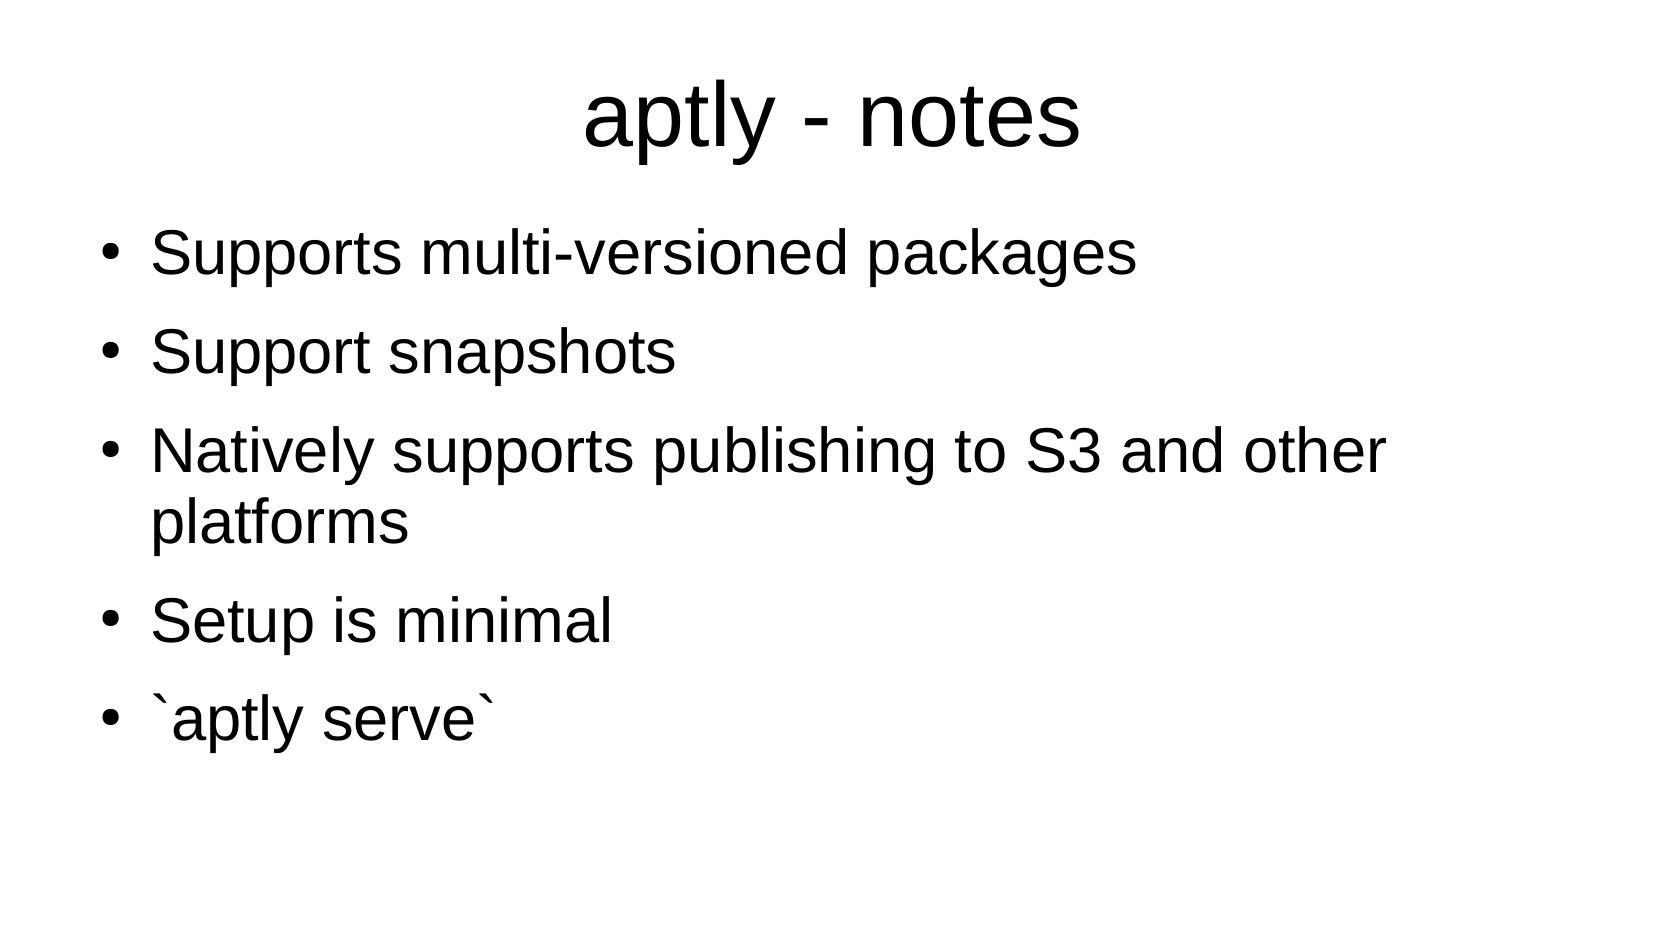

# aptly - notes
Supports multi-versioned packages
Support snapshots
Natively supports publishing to S3 and other platforms
Setup is minimal
`aptly serve`